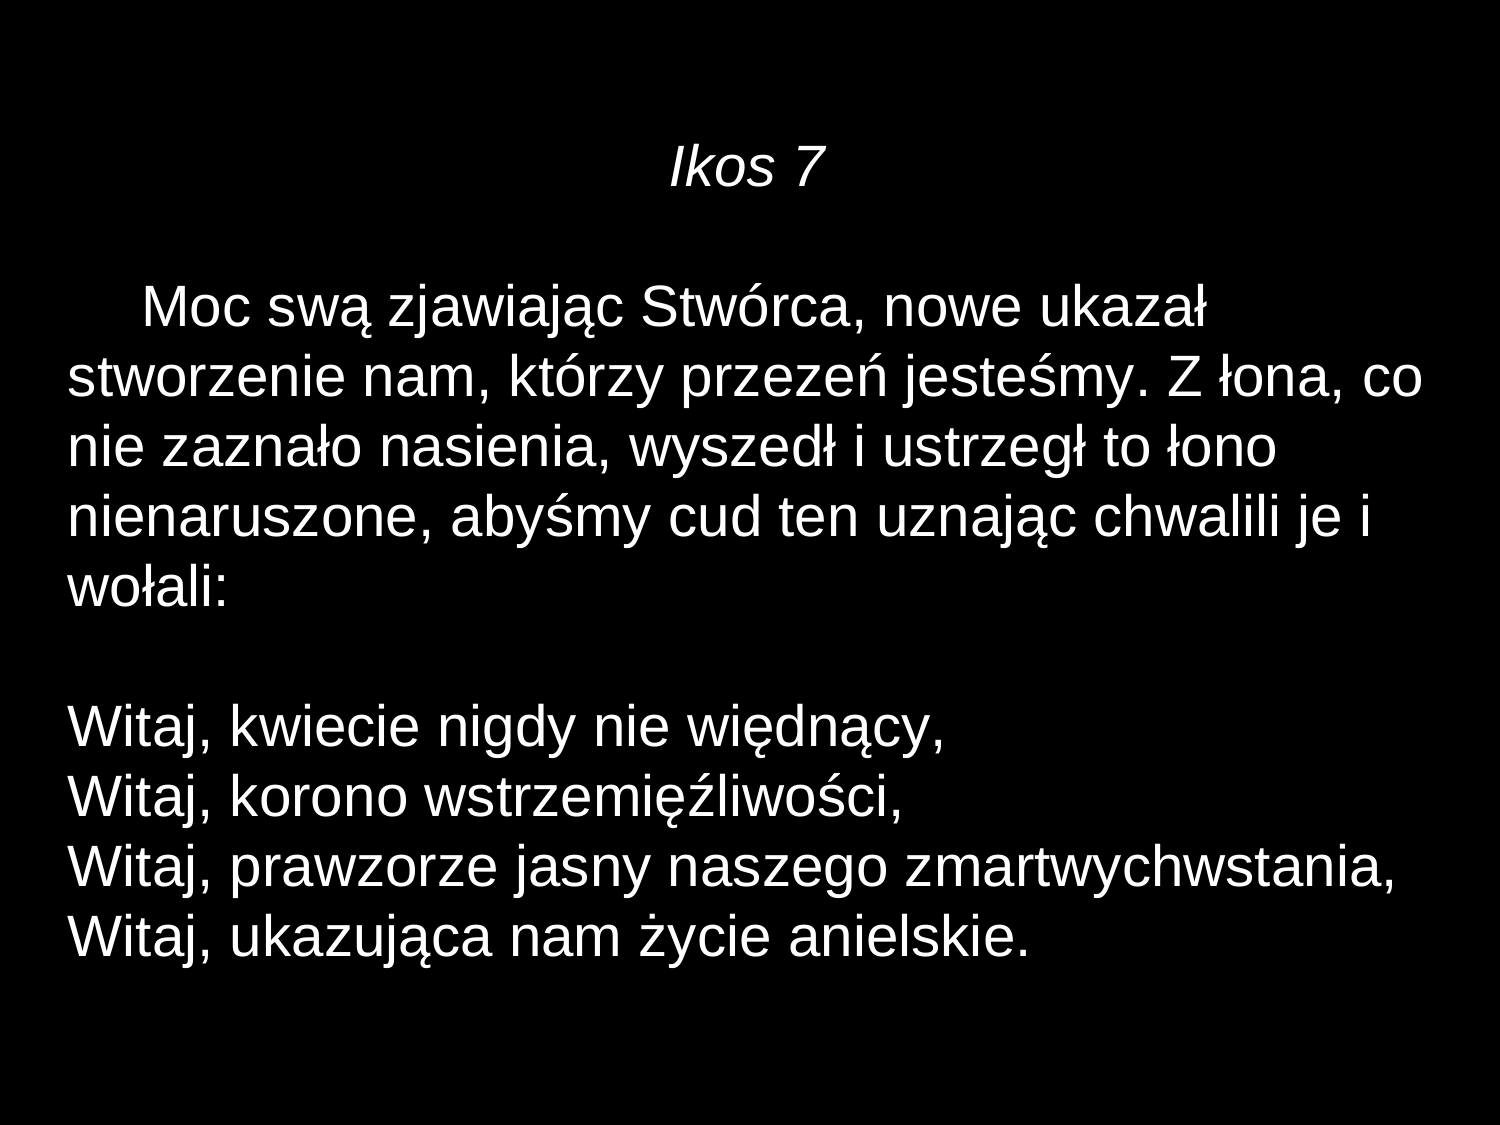

Ikos 7
	Moc swą zjawiając Stwórca, nowe ukazał stworzenie nam, którzy przezeń jesteśmy. Z łona, co nie zaznało nasienia, wyszedł i ustrzegł to łono nienaruszone, abyśmy cud ten uznając chwalili je i wołali:
Witaj, kwiecie nigdy nie więdnący,
Witaj, korono wstrzemięźliwości,
Witaj, prawzorze jasny naszego zmartwychwstania,
Witaj, ukazująca nam życie anielskie.